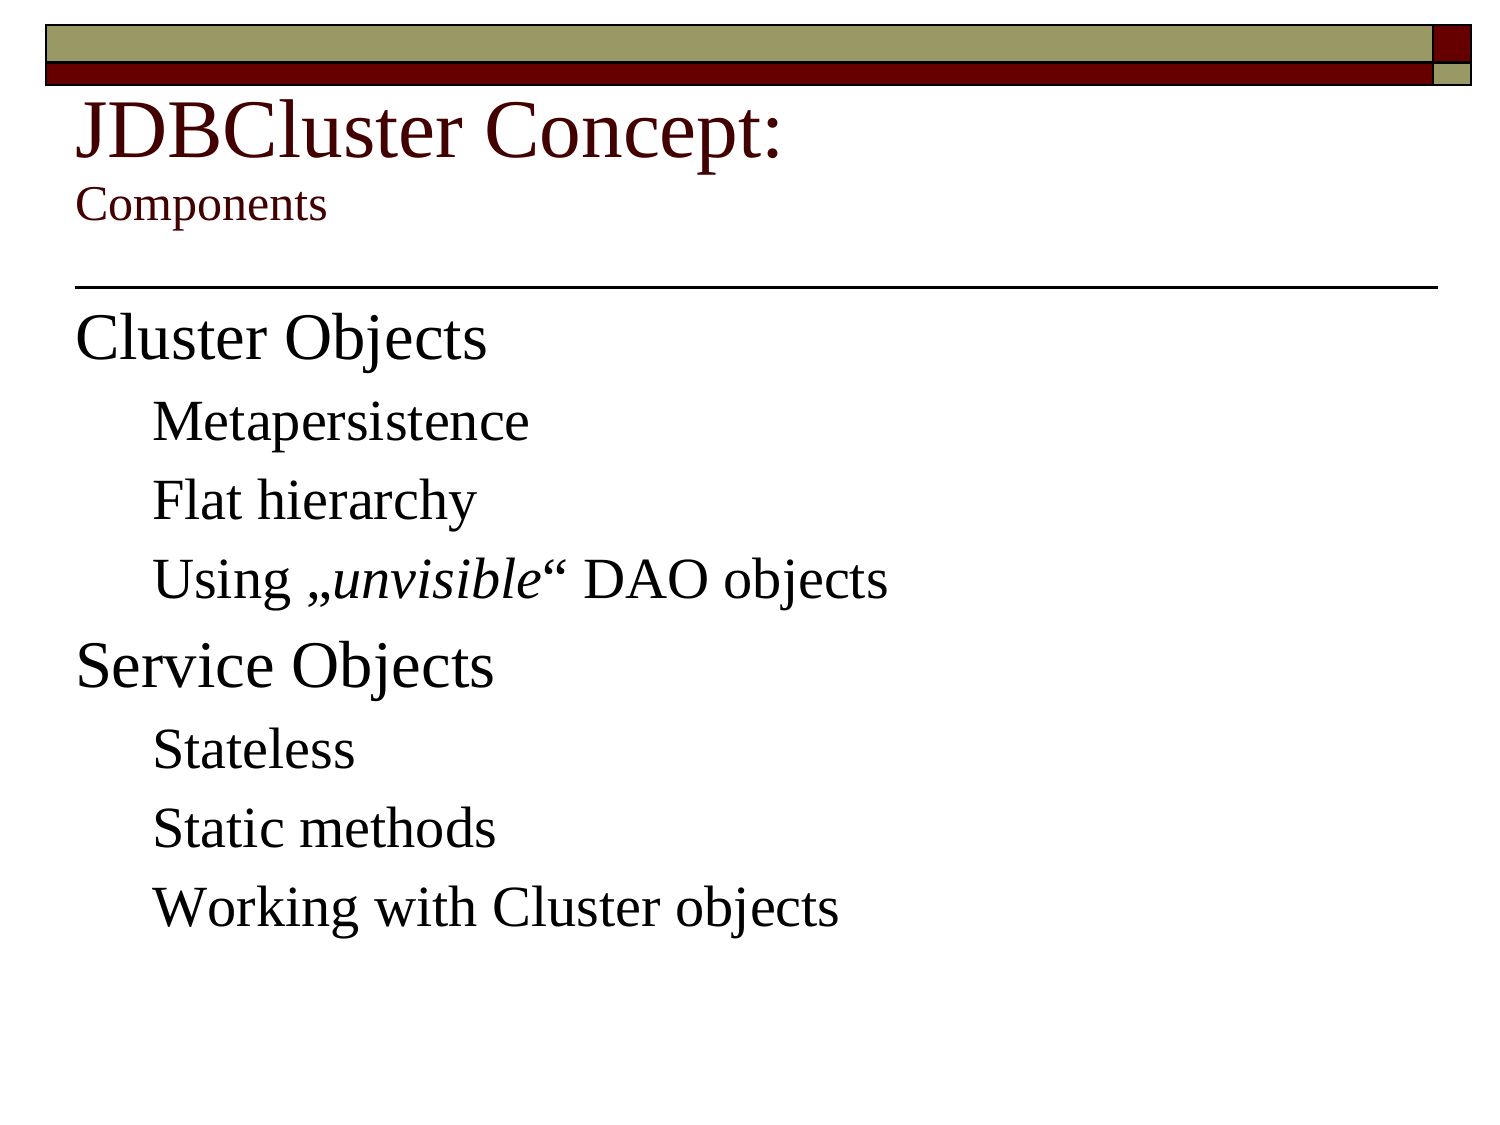

# JDBCluster Concept: Components
Cluster Objects
Metapersistence
Flat hierarchy
Using „unvisible“ DAO objects
Service Objects
Stateless
Static methods
Working with Cluster objects